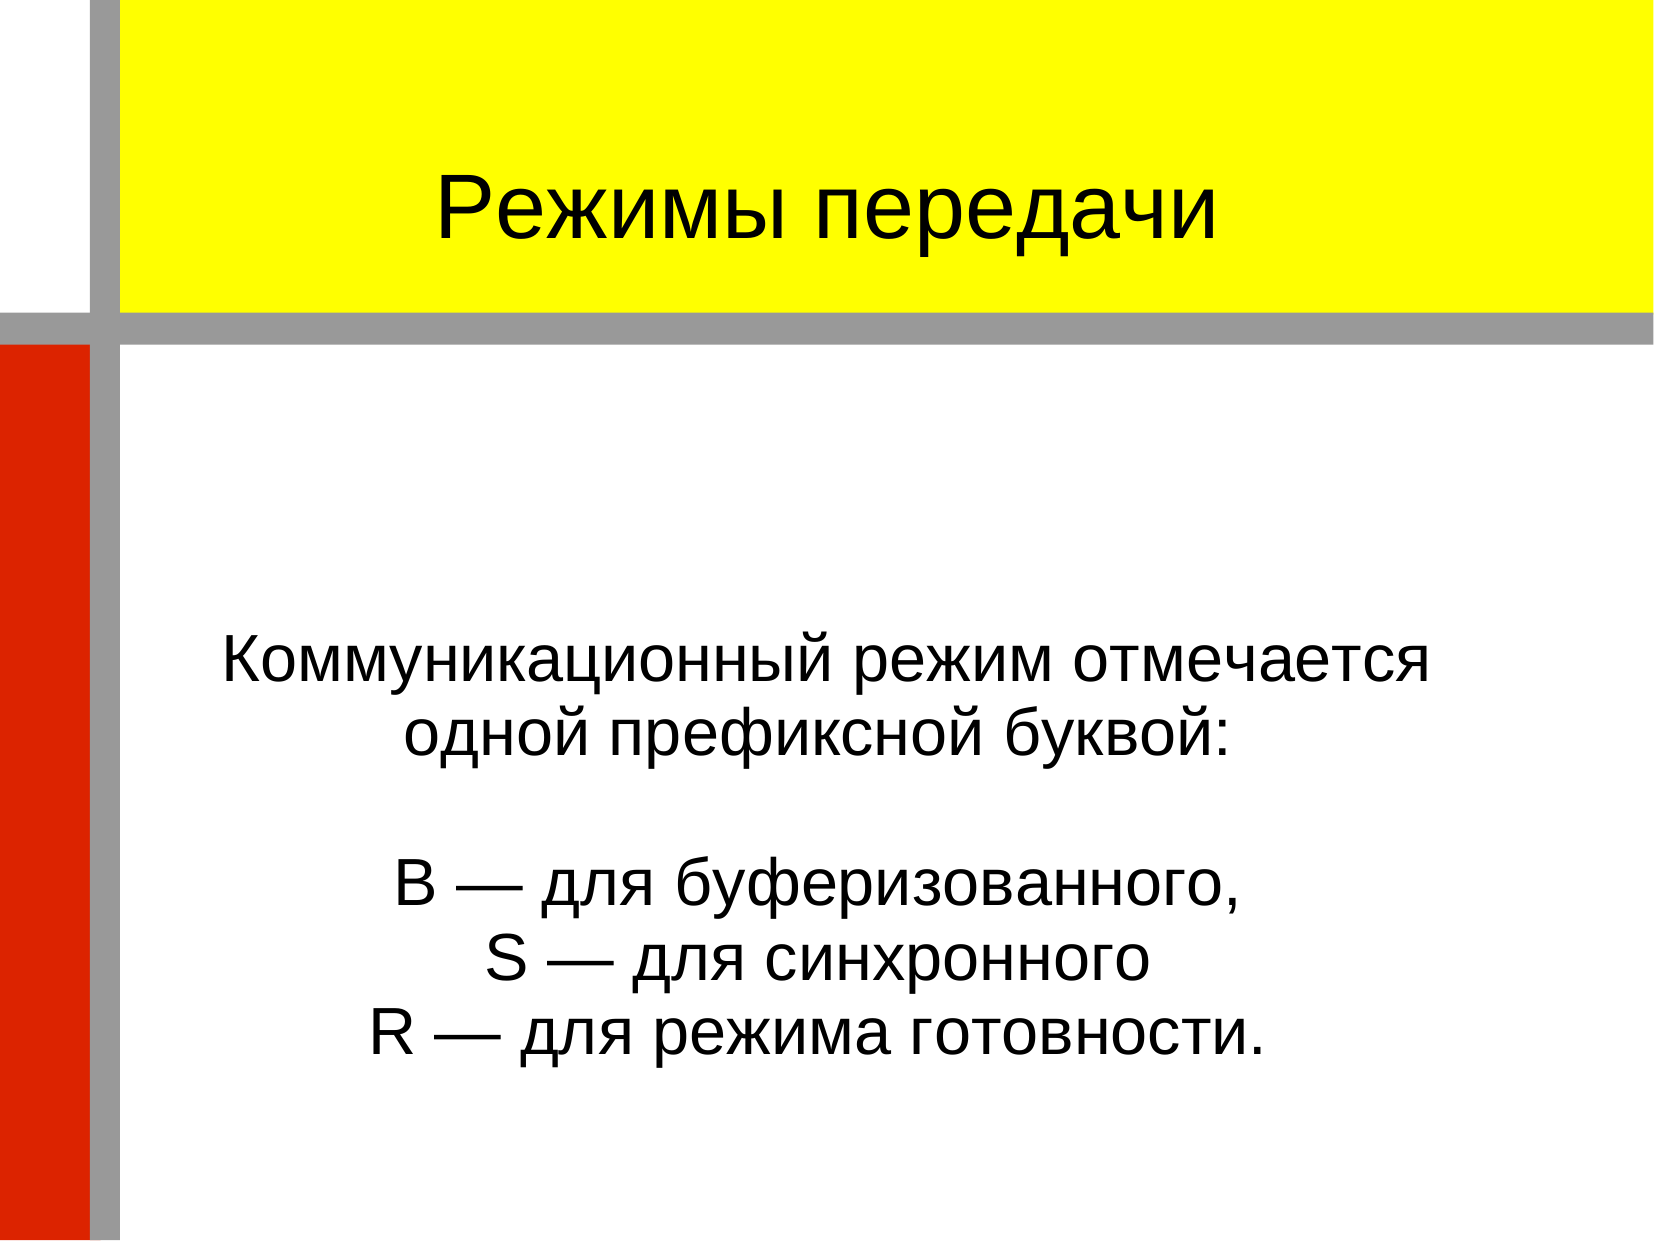

# Режимы передачи
Коммуникационный режим отмечается одной префиксной буквой:
B — для буферизованного,
S — для синхронного
R — для режима готовности.